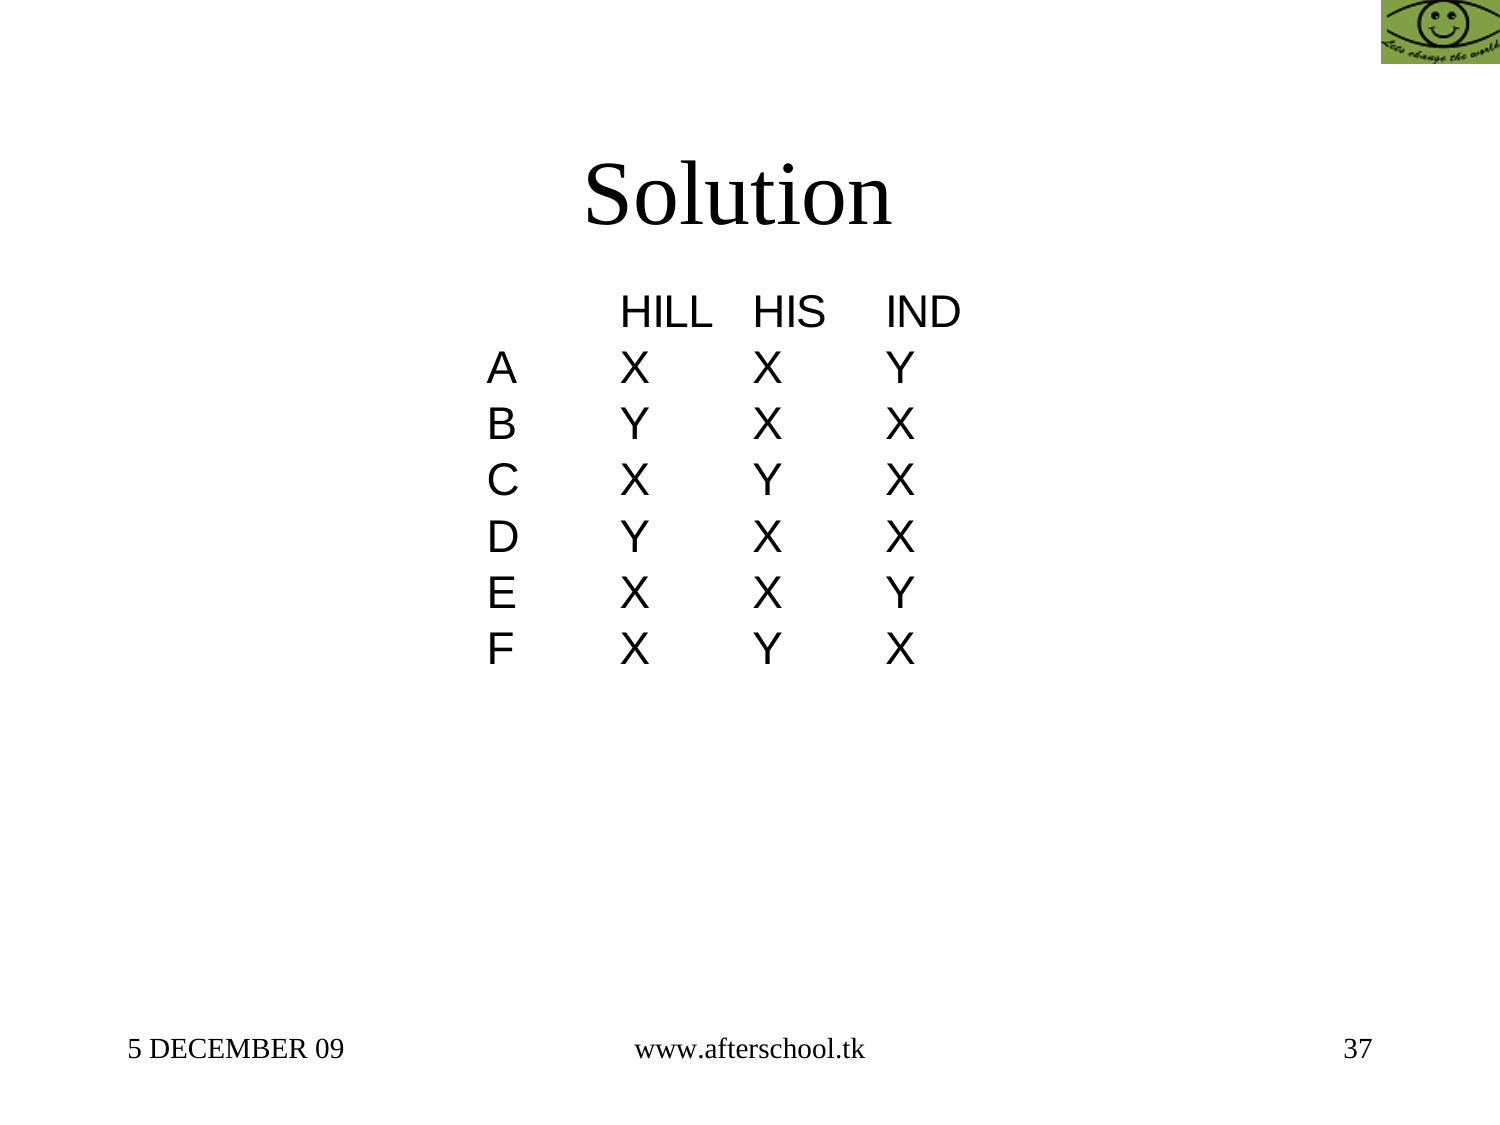

# Solution
MFI Seminar Jain PG College
AFTERSCHOOOL centre for social entrepreneurship
37